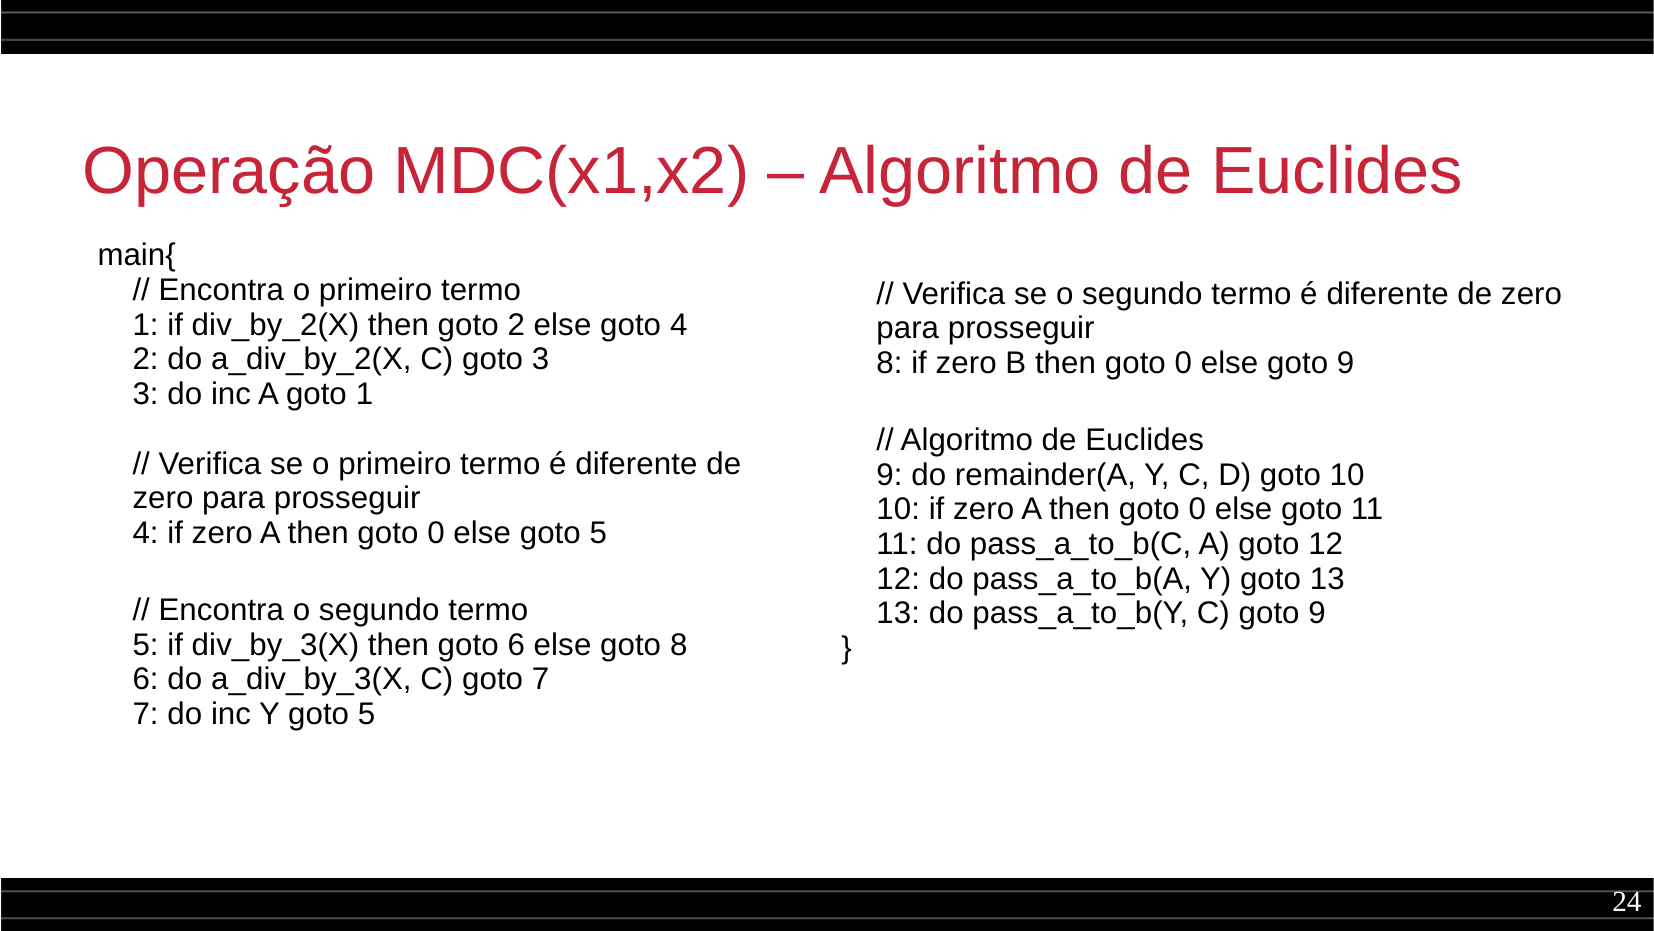

# Operação MDC(x1,x2) – Algoritmo de Euclides
main{
 // Encontra o primeiro termo
 1: if div_by_2(X) then goto 2 else goto 4
 2: do a_div_by_2(X, C) goto 3
 3: do inc A goto 1
 // Verifica se o primeiro termo é diferente de
 zero para prosseguir
 4: if zero A then goto 0 else goto 5
 // Encontra o segundo termo
 5: if div_by_3(X) then goto 6 else goto 8
 6: do a_div_by_3(X, C) goto 7
 7: do inc Y goto 5
 // Verifica se o segundo termo é diferente de zero para prosseguir
 8: if zero B then goto 0 else goto 9
 // Algoritmo de Euclides
 9: do remainder(A, Y, C, D) goto 10
    10: if zero A then goto 0 else goto 11
    11: do pass_a_to_b(C, A) goto 12
    12: do pass_a_to_b(A, Y) goto 13
    13: do pass_a_to_b(Y, C) goto 9
}